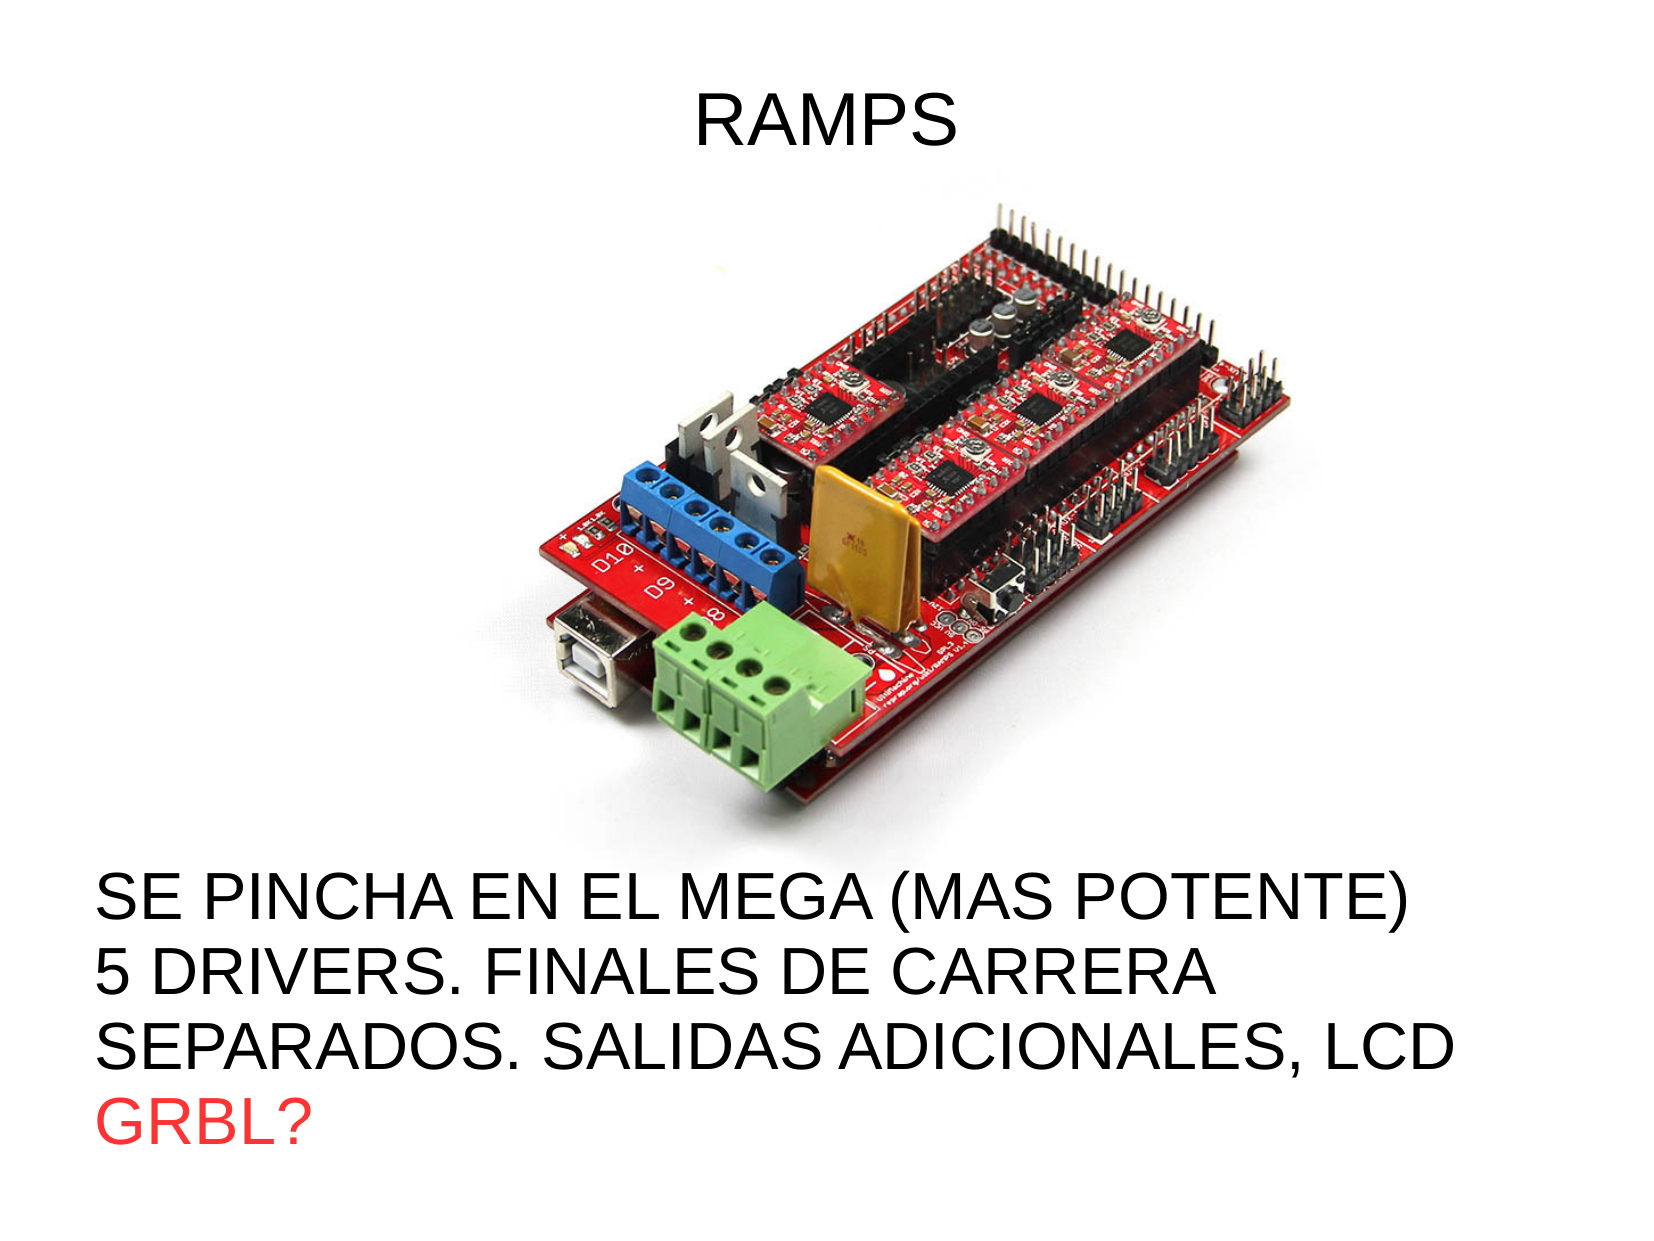

# RAMPS
SE PINCHA EN EL MEGA (MAS POTENTE)
5 DRIVERS. FINALES DE CARRERA SEPARADOS. SALIDAS ADICIONALES, LCD
GRBL?